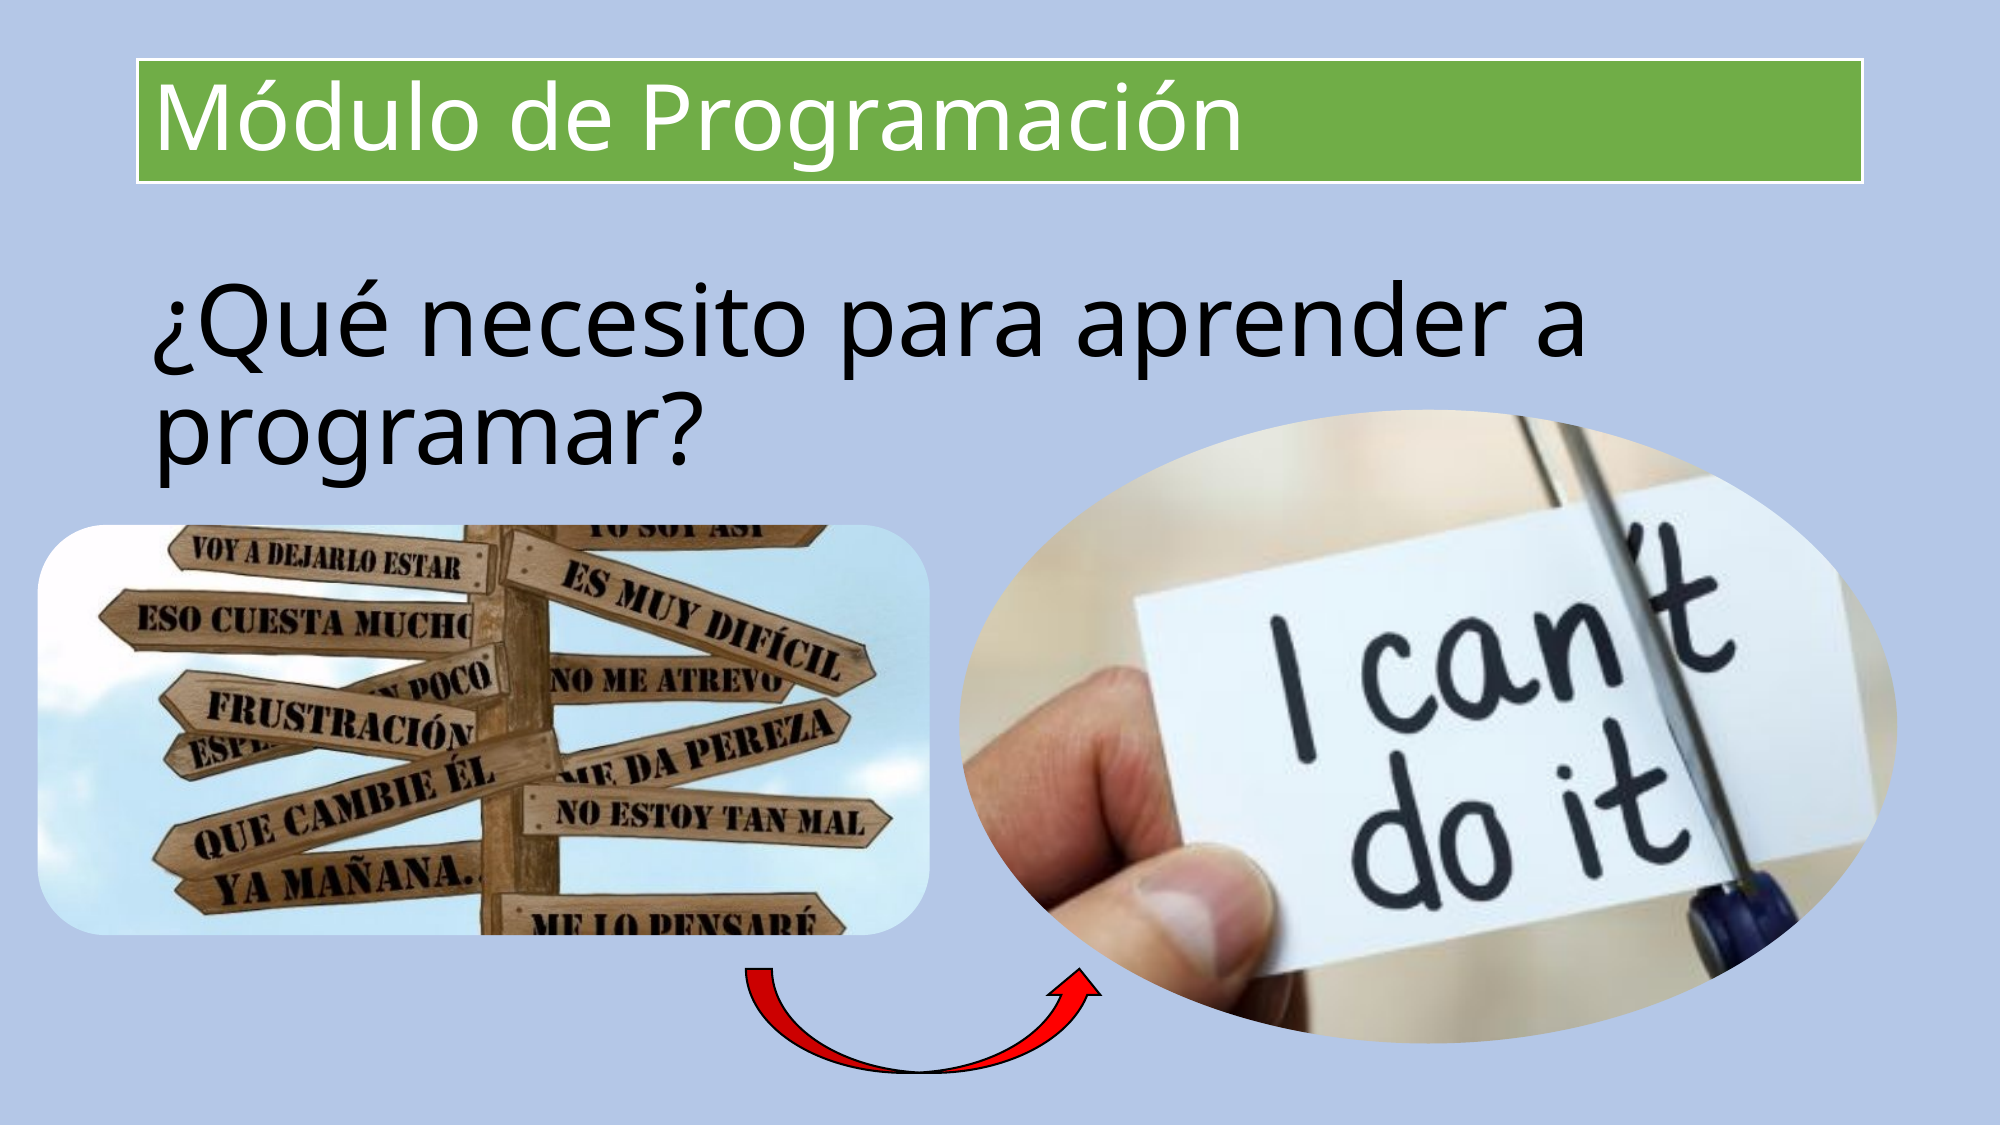

# Módulo de Programación
¿Qué necesito para aprender a programar?